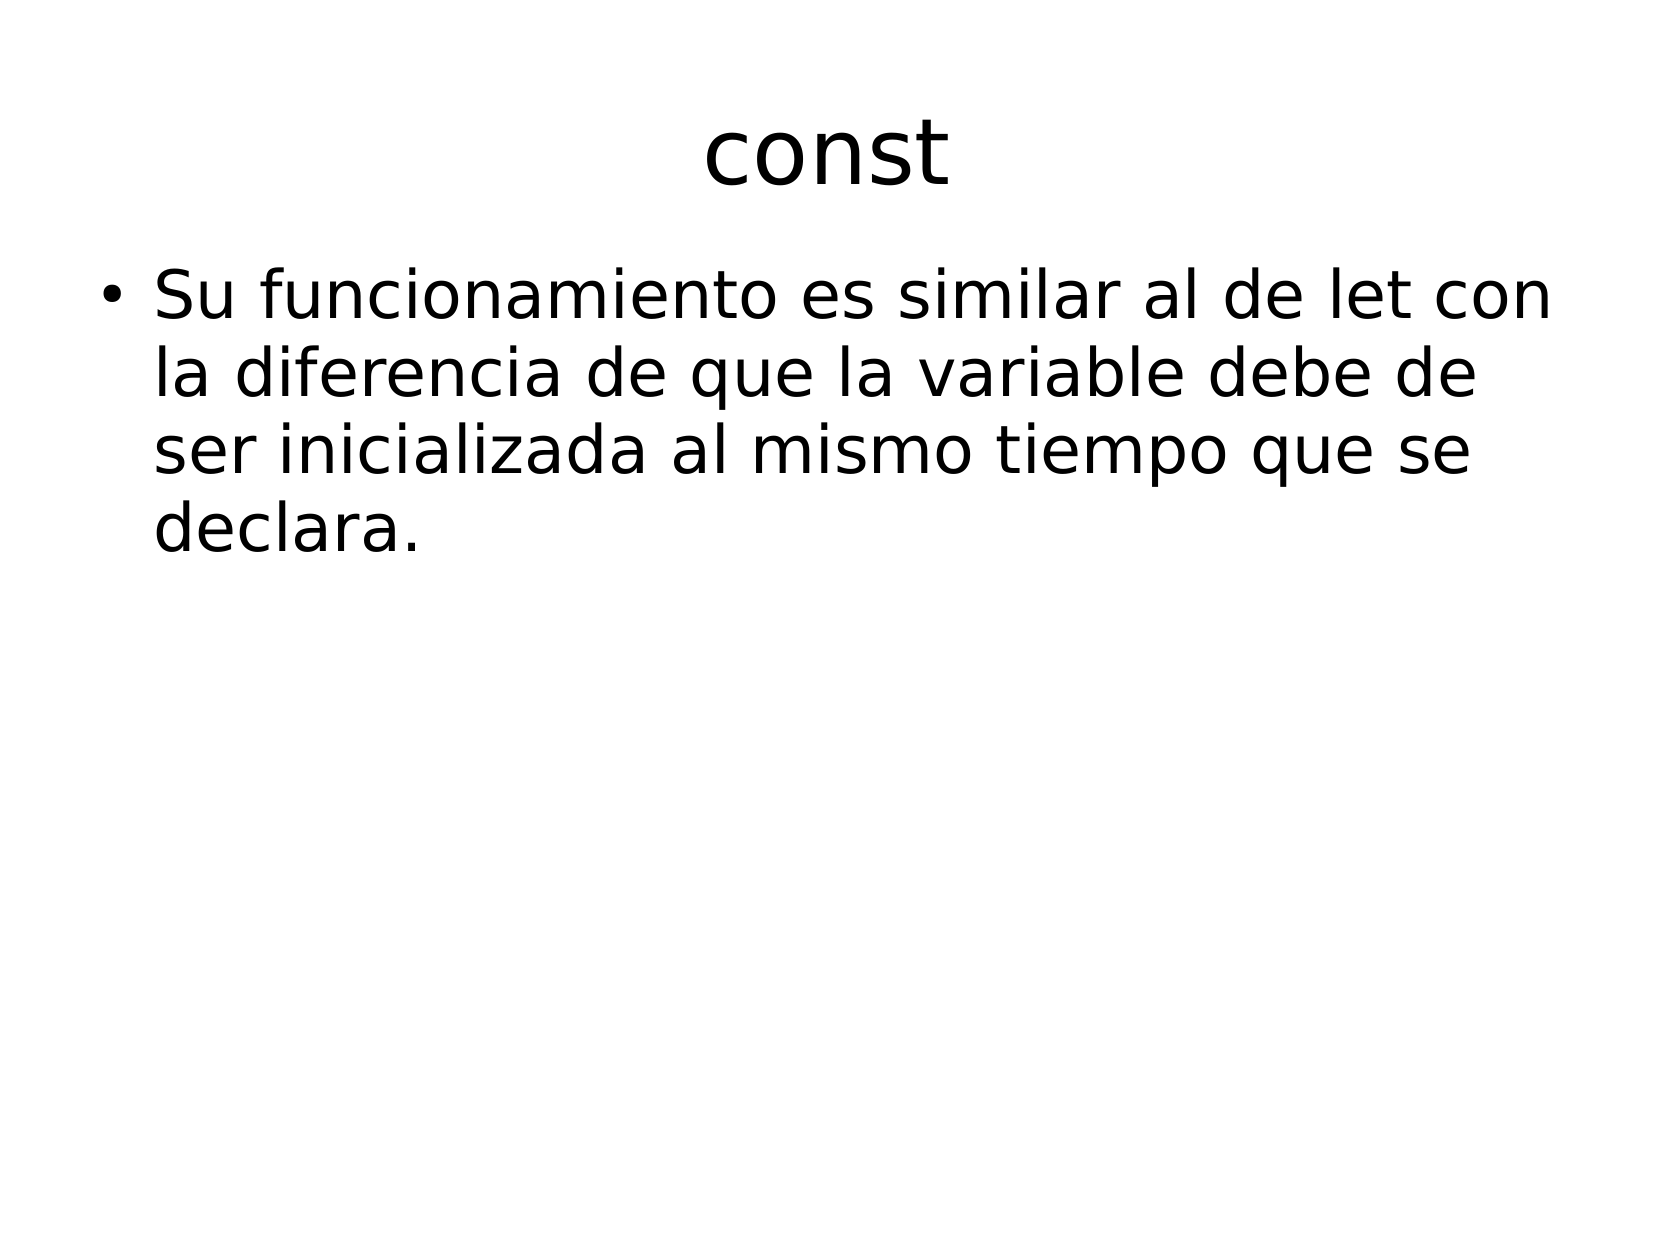

# const
Su funcionamiento es similar al de let con la diferencia de que la variable debe de ser inicializada al mismo tiempo que se declara.